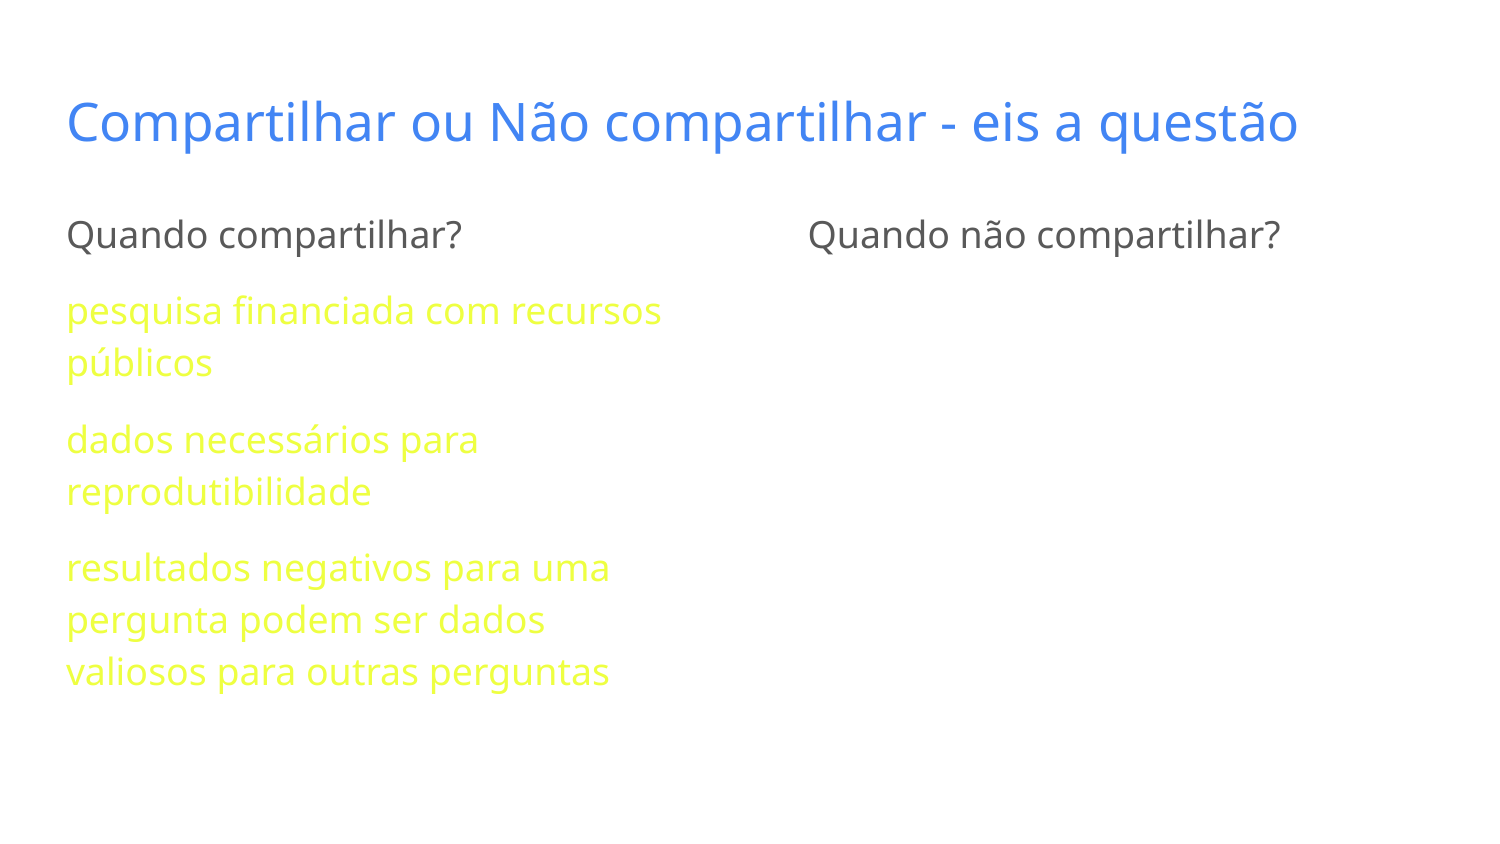

# Compartilhar ou Não compartilhar - eis a questão
Quando compartilhar?
pesquisa financiada com recursos públicos
dados necessários para reprodutibilidade
resultados negativos para uma pergunta podem ser dados valiosos para outras perguntas
Quando não compartilhar?